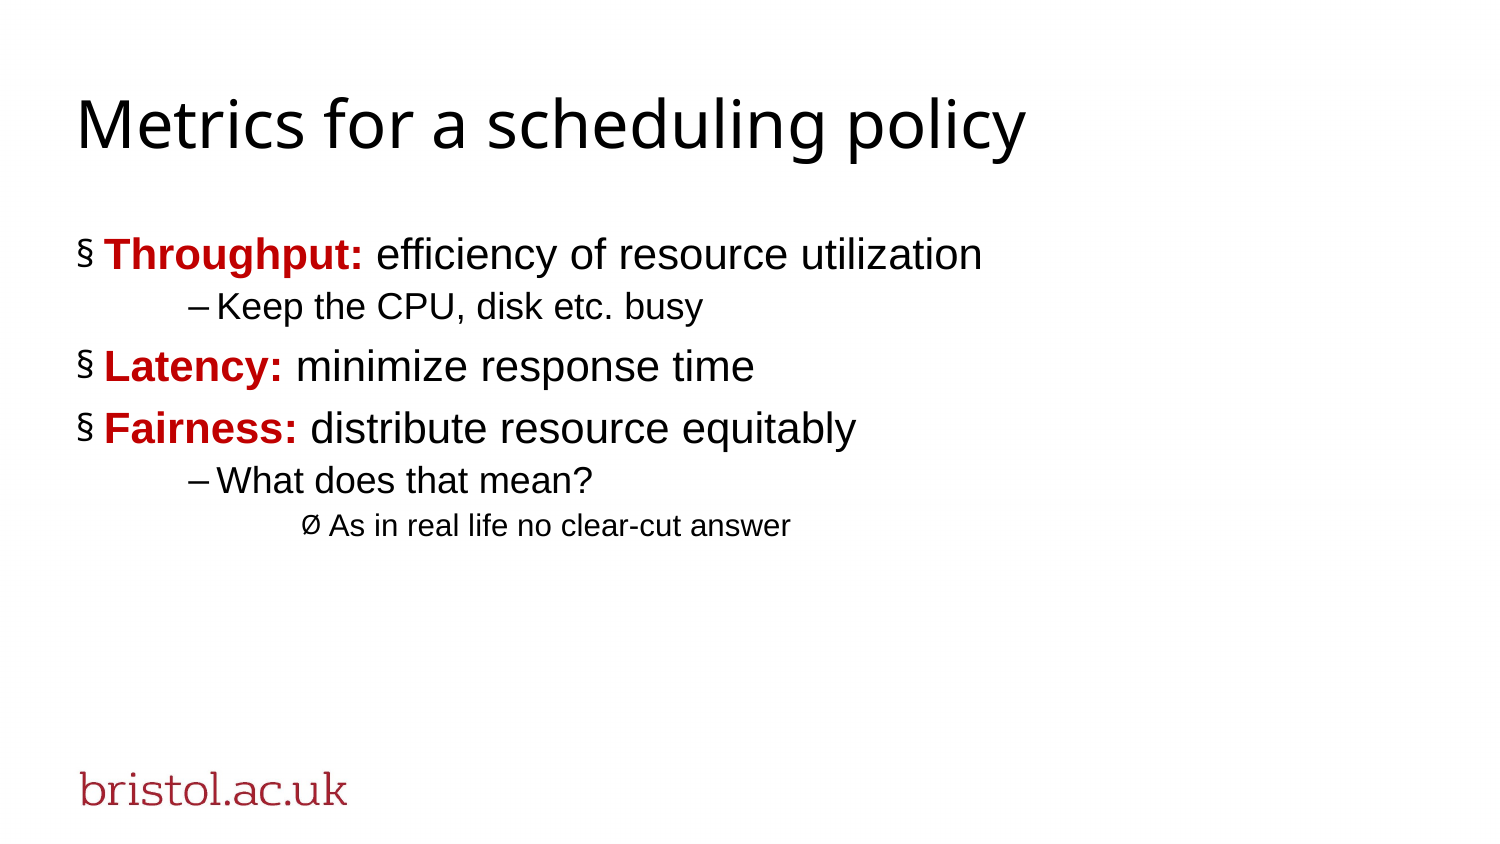

# Metrics for a scheduling policy
Throughput: efficiency of resource utilization
Keep the CPU, disk etc. busy
Latency: minimize response time
Fairness: distribute resource equitably
What does that mean?
As in real life no clear-cut answer